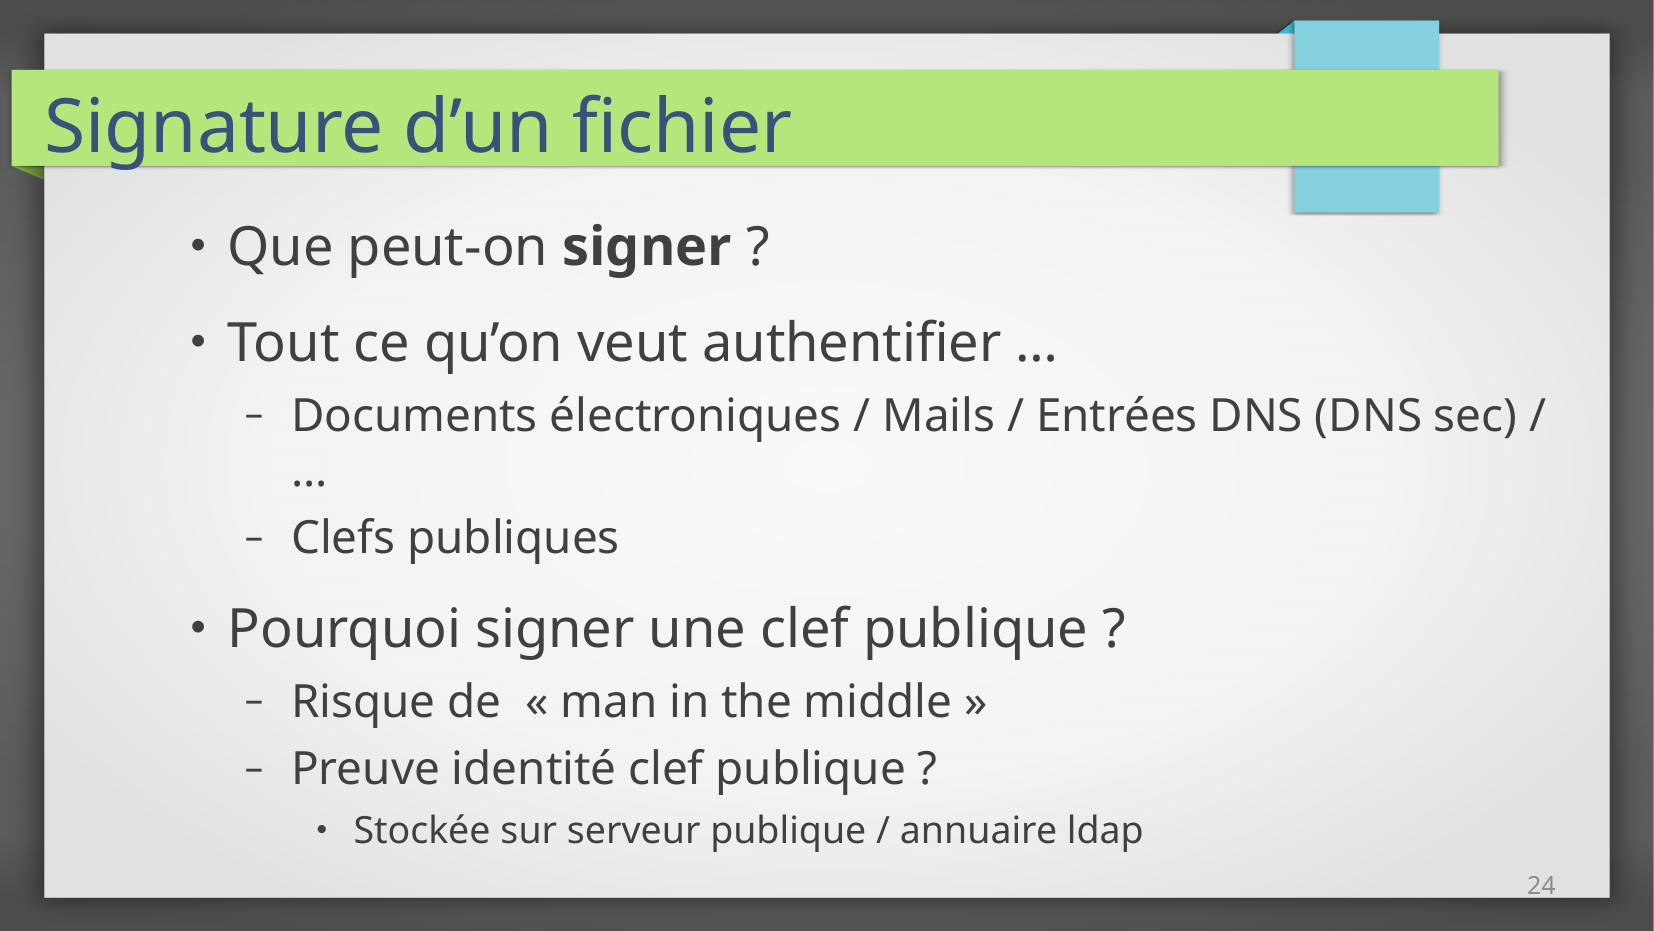

Signature d’un fichier
Que peut-on signer ?
Tout ce qu’on veut authentifier …
Documents électroniques / Mails / Entrées DNS (DNS sec) / ...
Clefs publiques
Pourquoi signer une clef publique ?
Risque de  « man in the middle »
Preuve identité clef publique ?
Stockée sur serveur publique / annuaire ldap